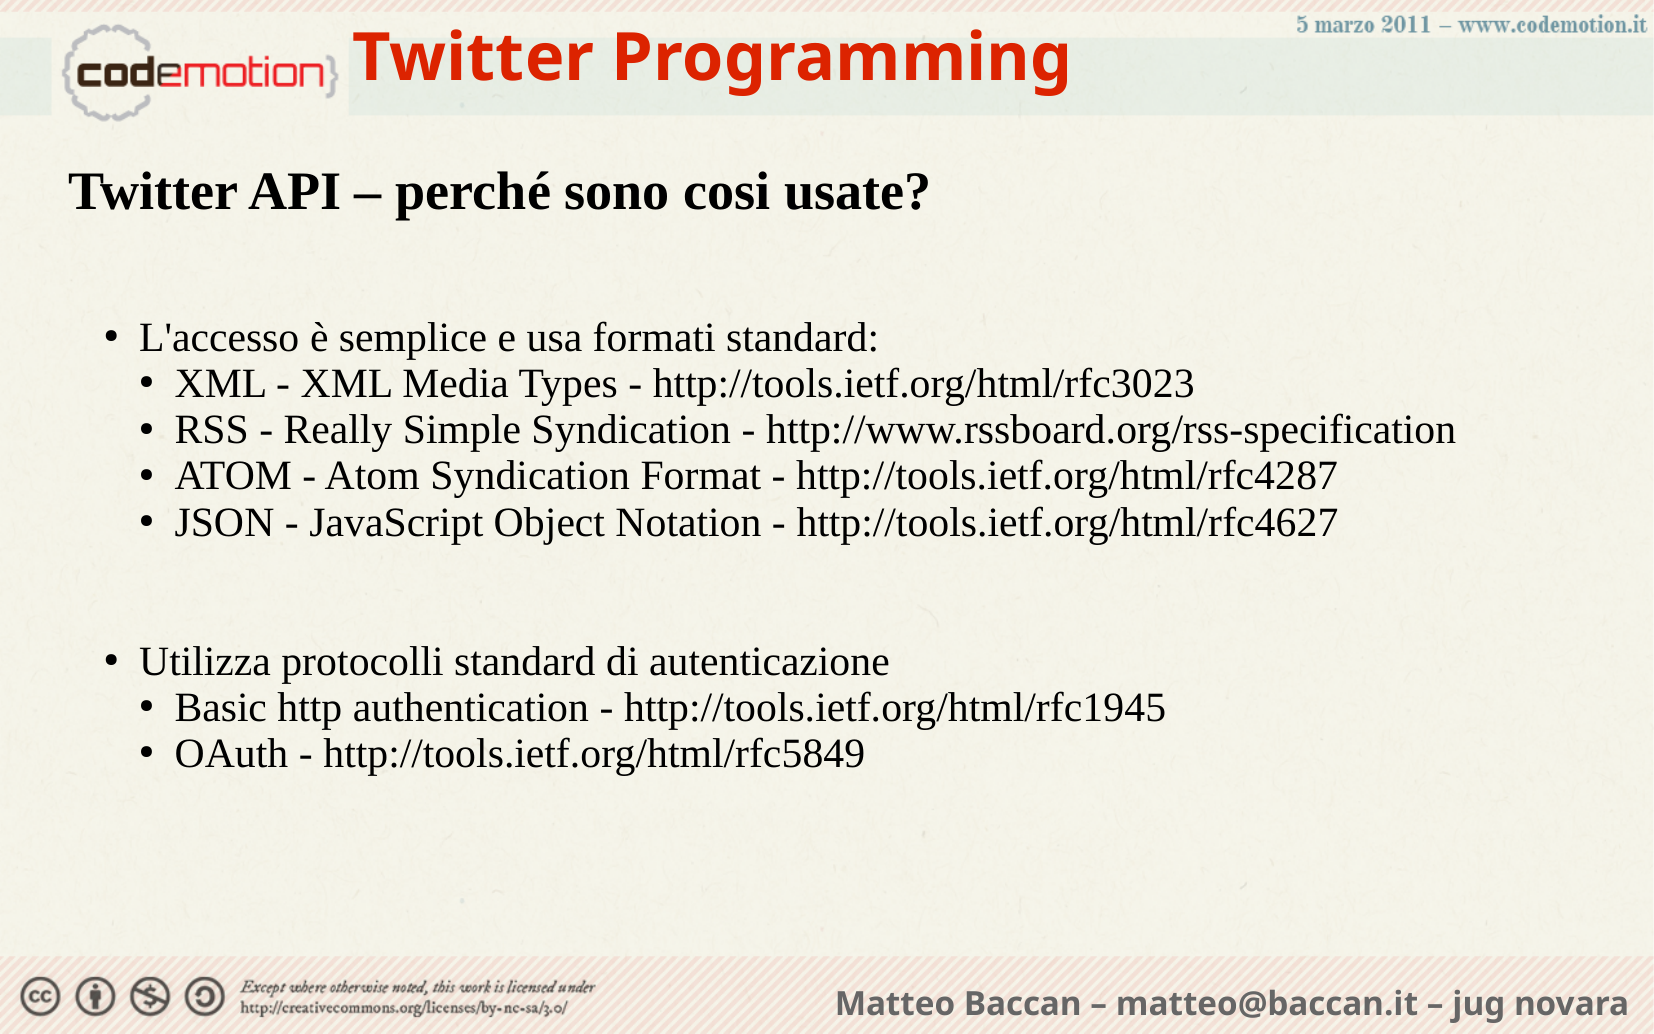

# Twitter Programming
Twitter API – perché sono cosi usate?
L'accesso è semplice e usa formati standard:
XML - XML Media Types - http://tools.ietf.org/html/rfc3023
RSS - Really Simple Syndication - http://www.rssboard.org/rss-specification
ATOM - Atom Syndication Format - http://tools.ietf.org/html/rfc4287
JSON - JavaScript Object Notation - http://tools.ietf.org/html/rfc4627
Utilizza protocolli standard di autenticazione
Basic http authentication - http://tools.ietf.org/html/rfc1945
OAuth - http://tools.ietf.org/html/rfc5849
8
Twitter Programming - Matteo Baccan - matteo@baccan.it